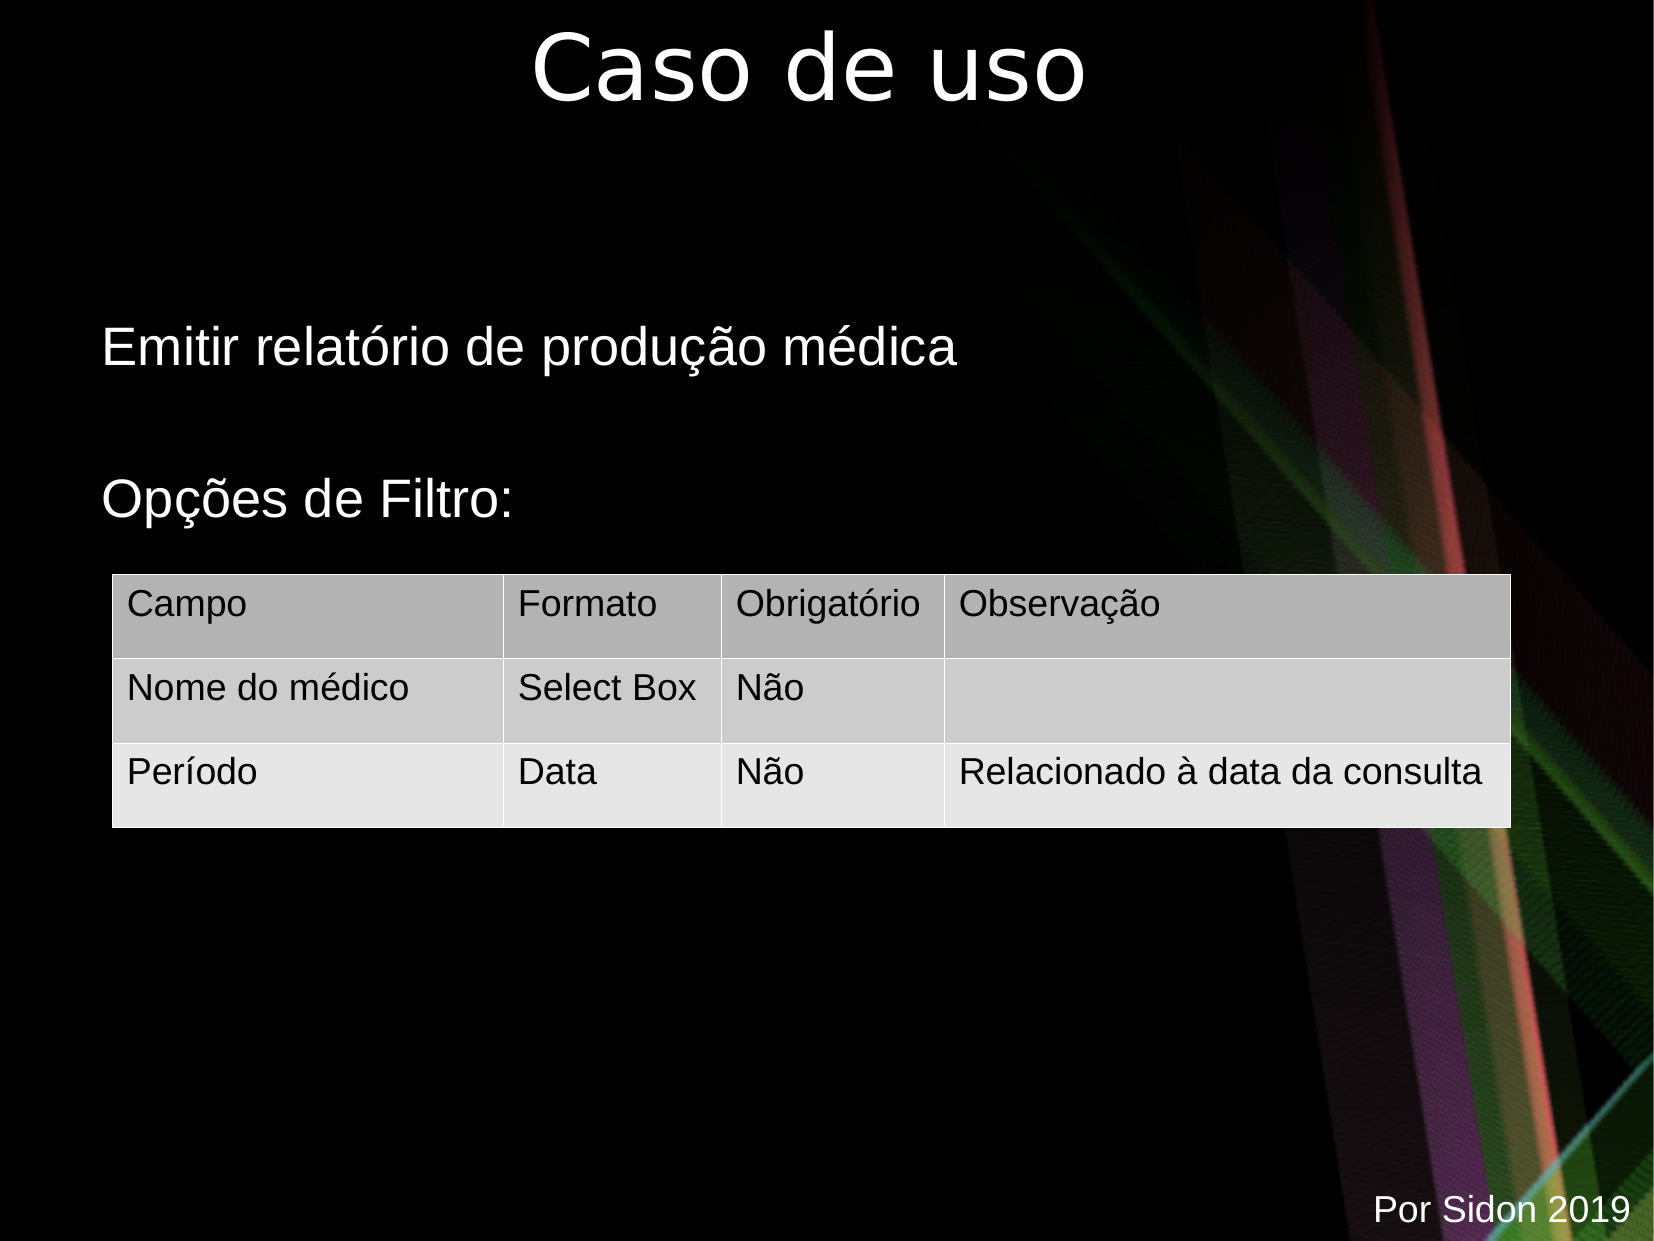

# Caso de uso
Emitir relatório de produção médica
Opções de Filtro:
| Campo | Formato | Obrigatório | Observação |
| --- | --- | --- | --- |
| Nome do médico | Select Box | Não | |
| Período | Data | Não | Relacionado à data da consulta |
Por Sidon 2019